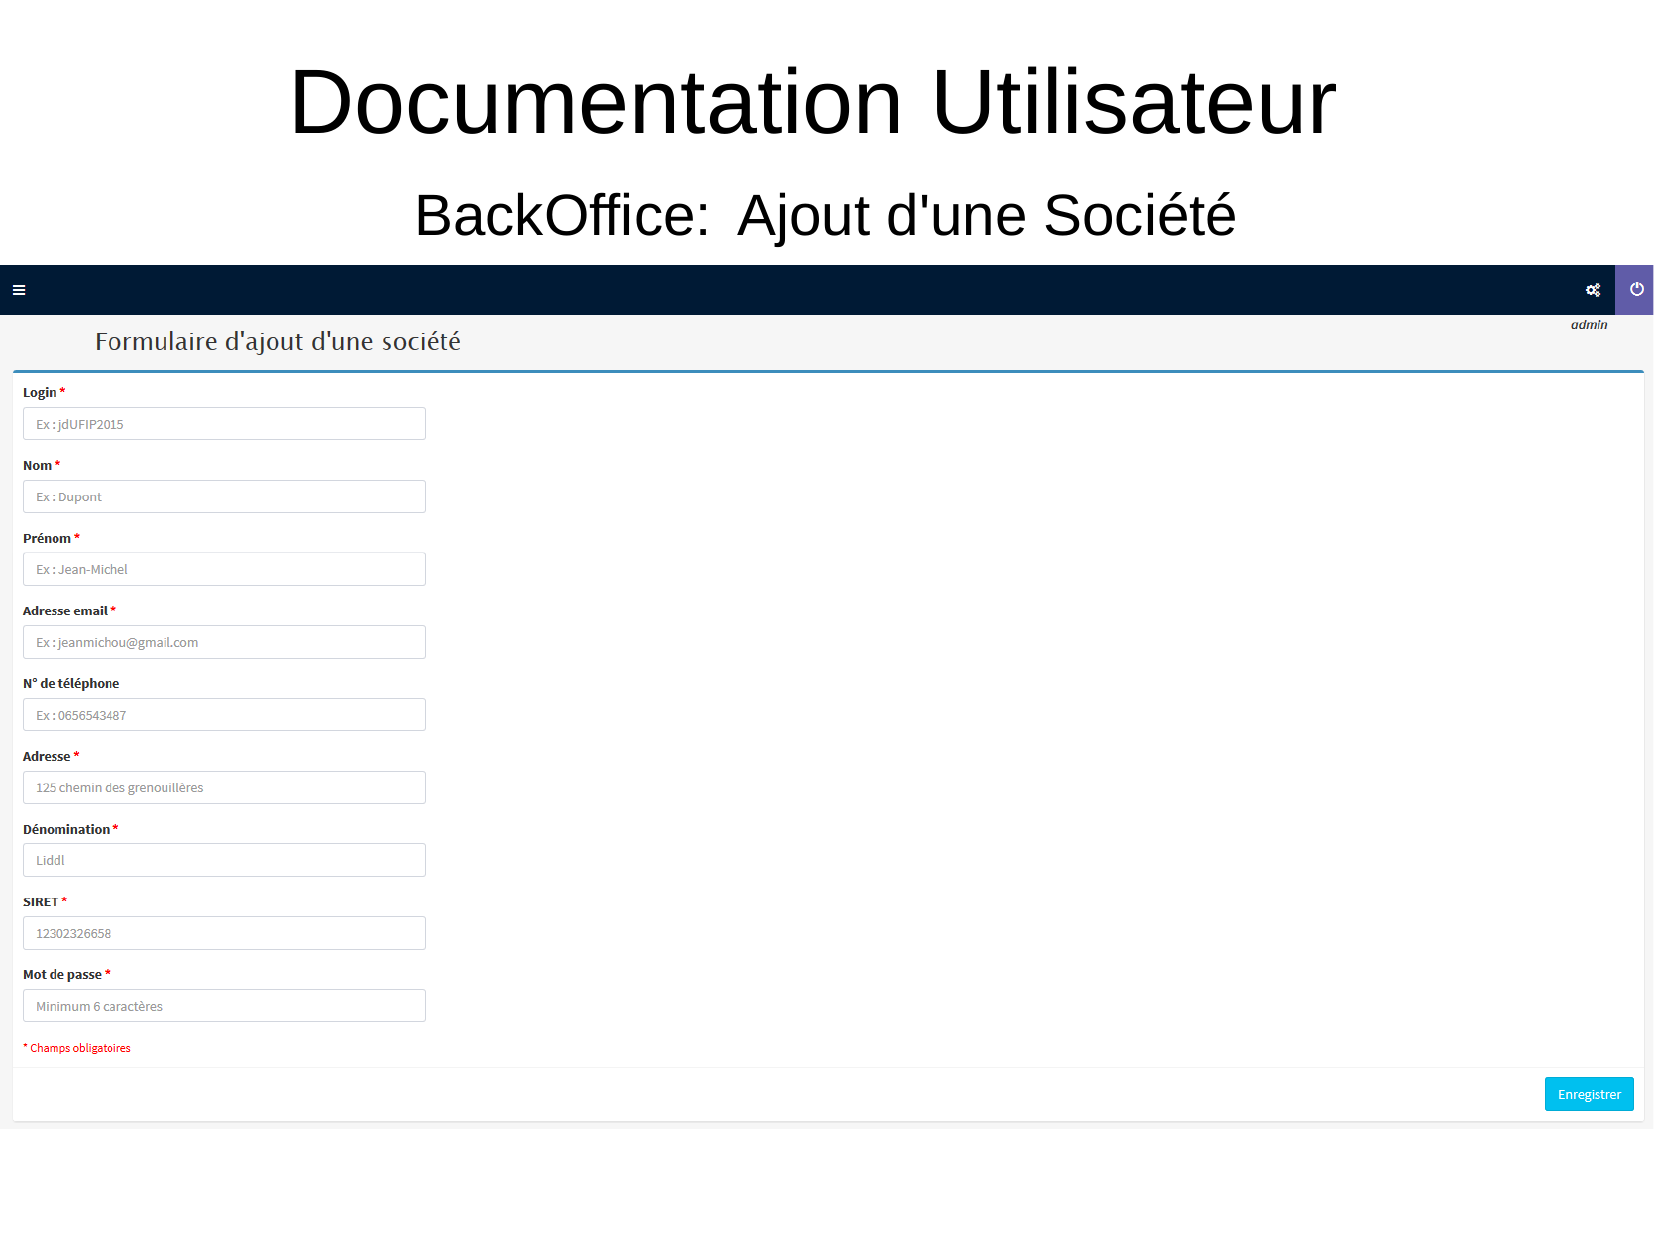

# Documentation Utilisateur BackOffice: Ajout d'une Société